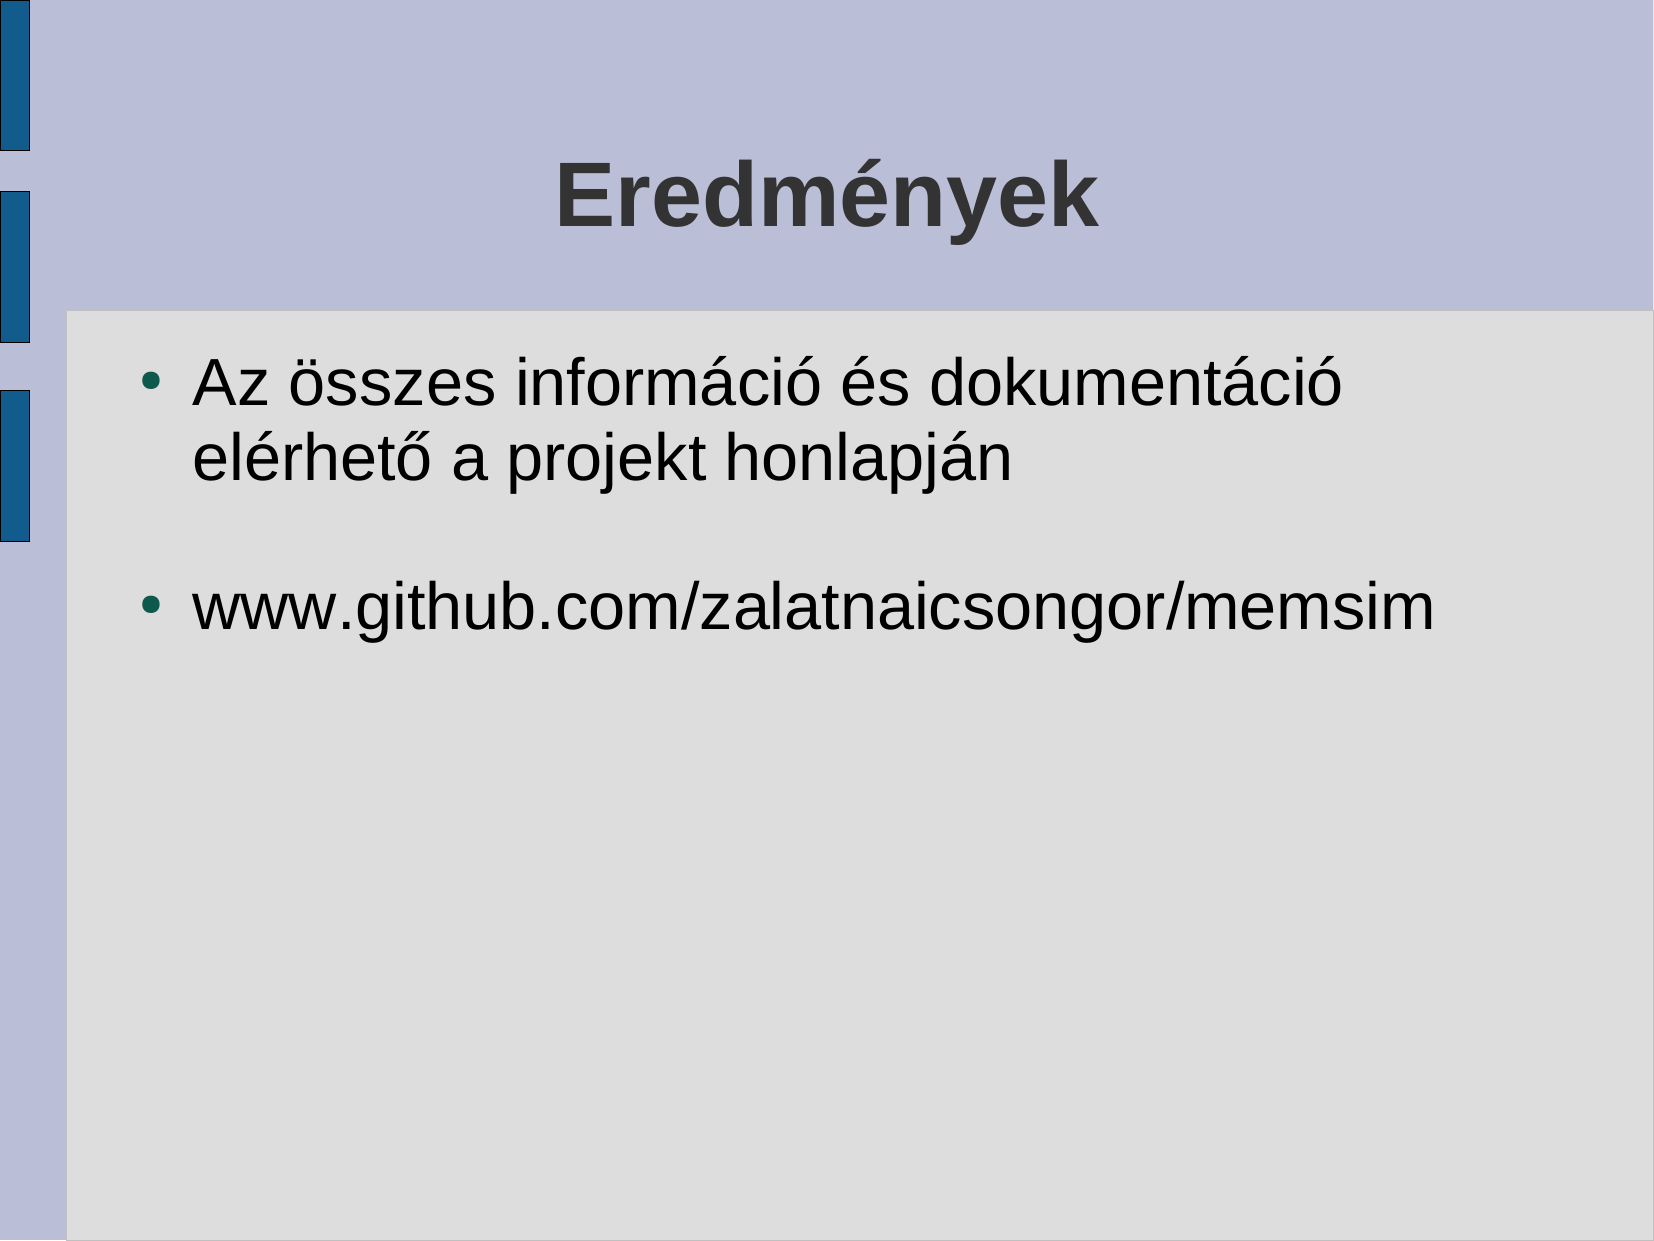

# Eredmények
Az összes információ és dokumentáció elérhető a projekt honlapján
www.github.com/zalatnaicsongor/memsim